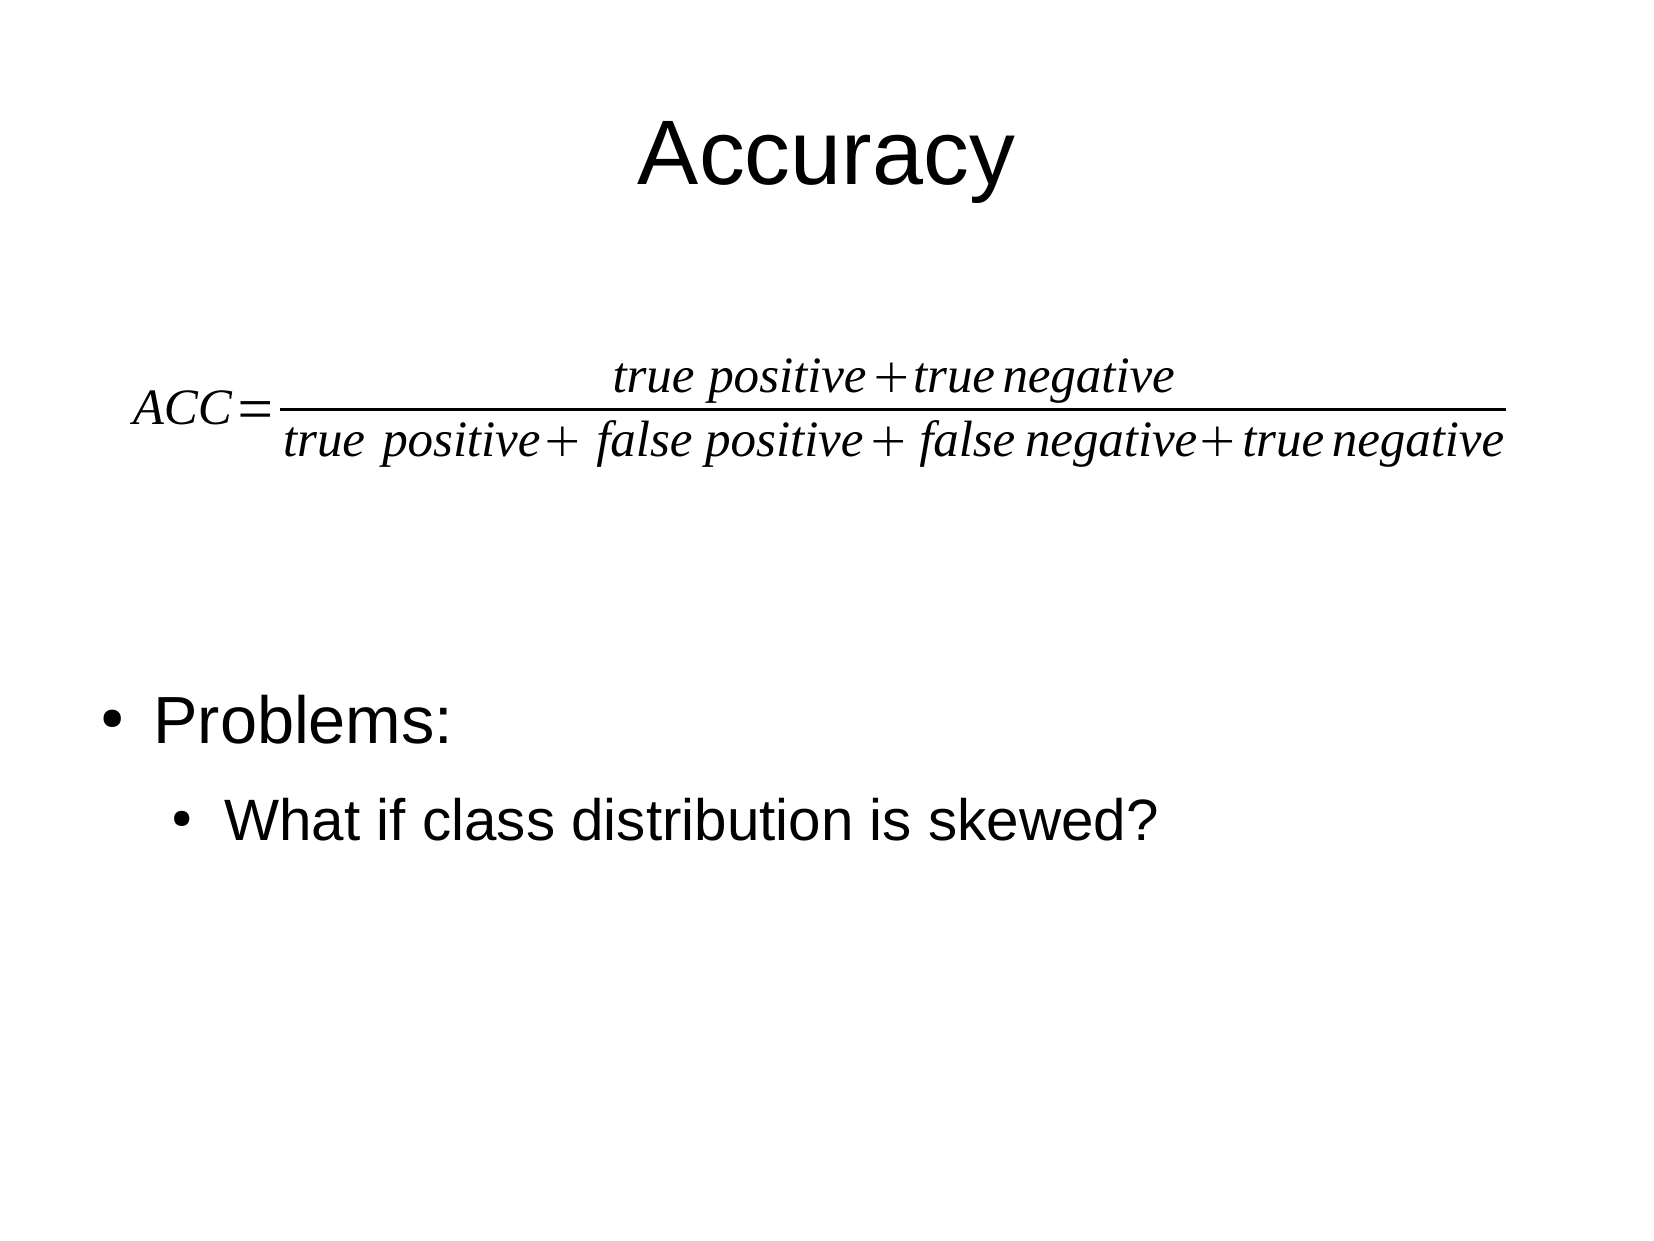

# Accuracy
Problems:
What if class distribution is skewed?